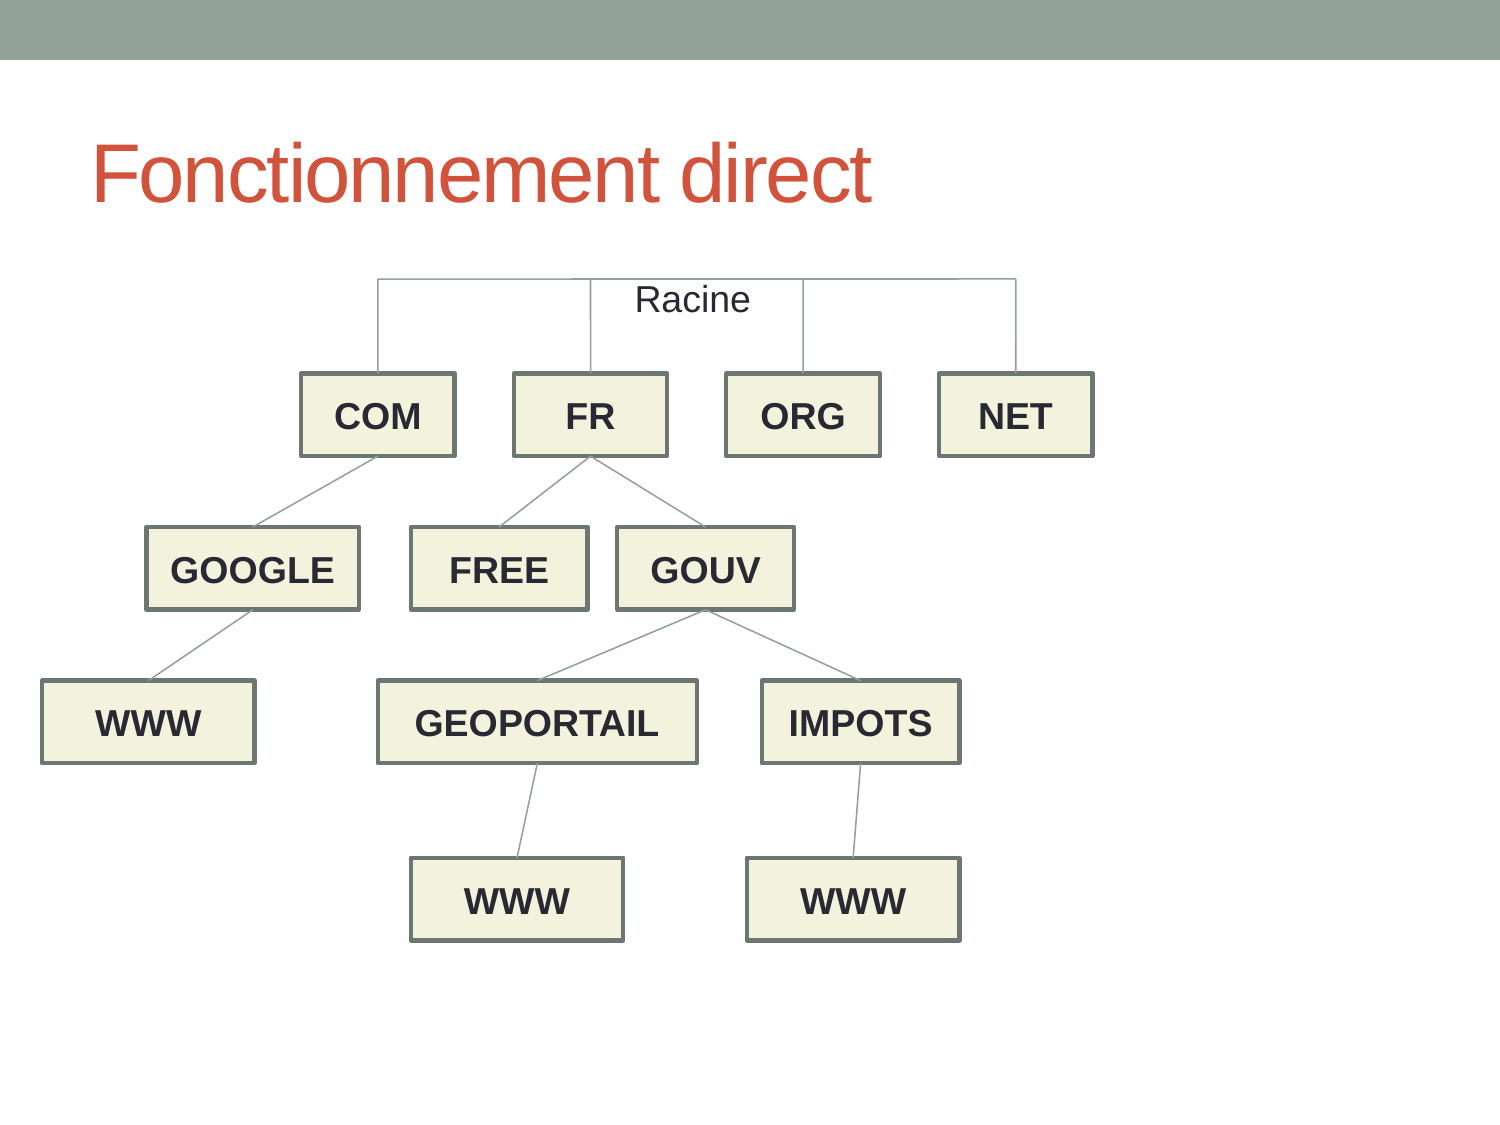

# Fonctionnement direct
Racine
COM
FR
ORG
NET
GOOGLE
FREE
GOUV
WWW
GEOPORTAIL
IMPOTS
WWW
WWW